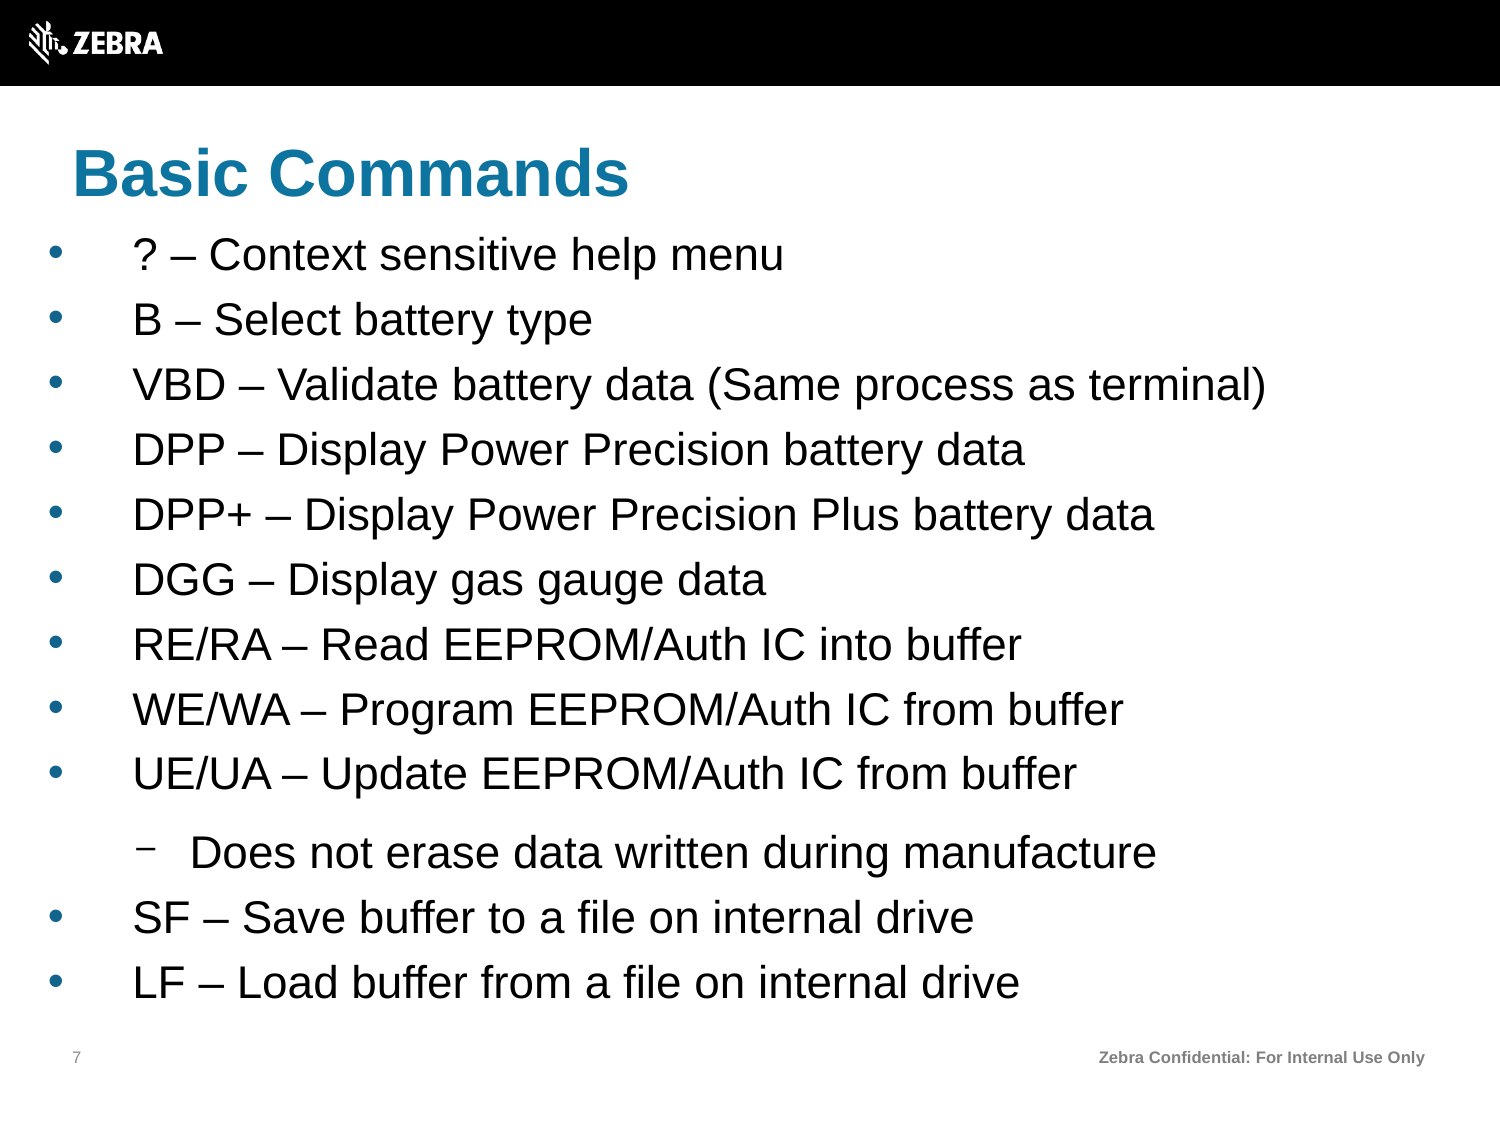

# Basic Commands
? – Context sensitive help menu
B – Select battery type
VBD – Validate battery data (Same process as terminal)
DPP – Display Power Precision battery data
DPP+ – Display Power Precision Plus battery data
DGG – Display gas gauge data
RE/RA – Read EEPROM/Auth IC into buffer
WE/WA – Program EEPROM/Auth IC from buffer
UE/UA – Update EEPROM/Auth IC from buffer
Does not erase data written during manufacture
SF – Save buffer to a file on internal drive
LF – Load buffer from a file on internal drive
Zebra Confidential: For Internal Use Only